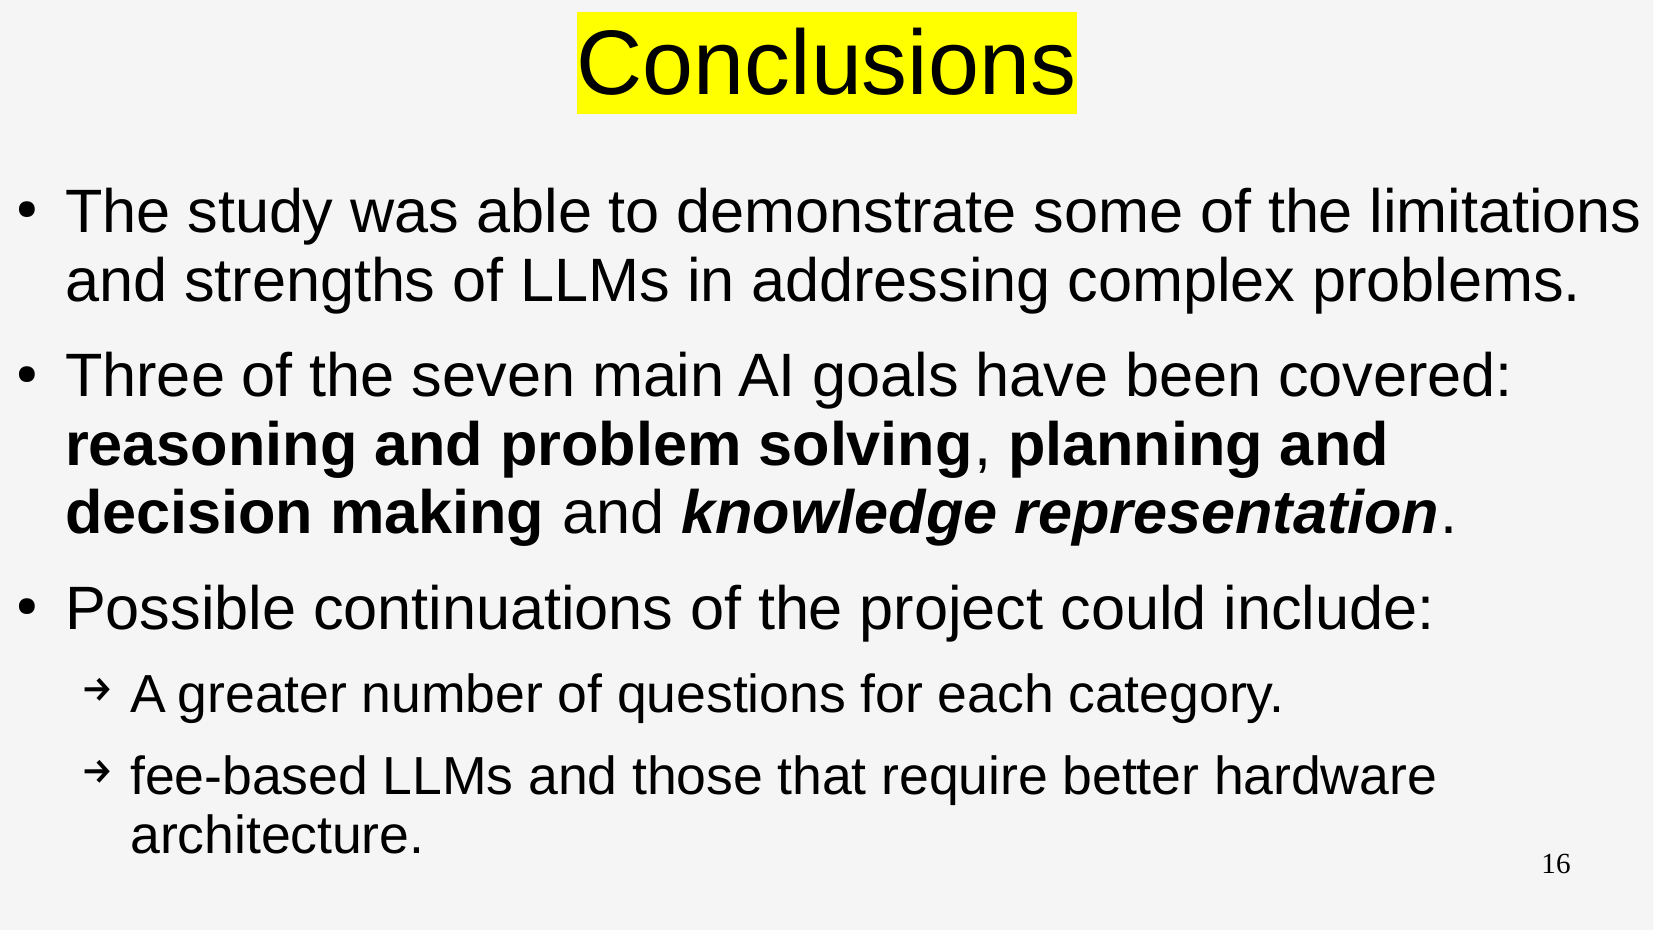

# Conclusions
The study was able to demonstrate some of the limitations and strengths of LLMs in addressing complex problems.
Three of the seven main AI goals have been covered: reasoning and problem solving, planning and decision making and knowledge representation.
Possible continuations of the project could include:
A greater number of questions for each category.
fee-based LLMs and those that require better hardware architecture.
16